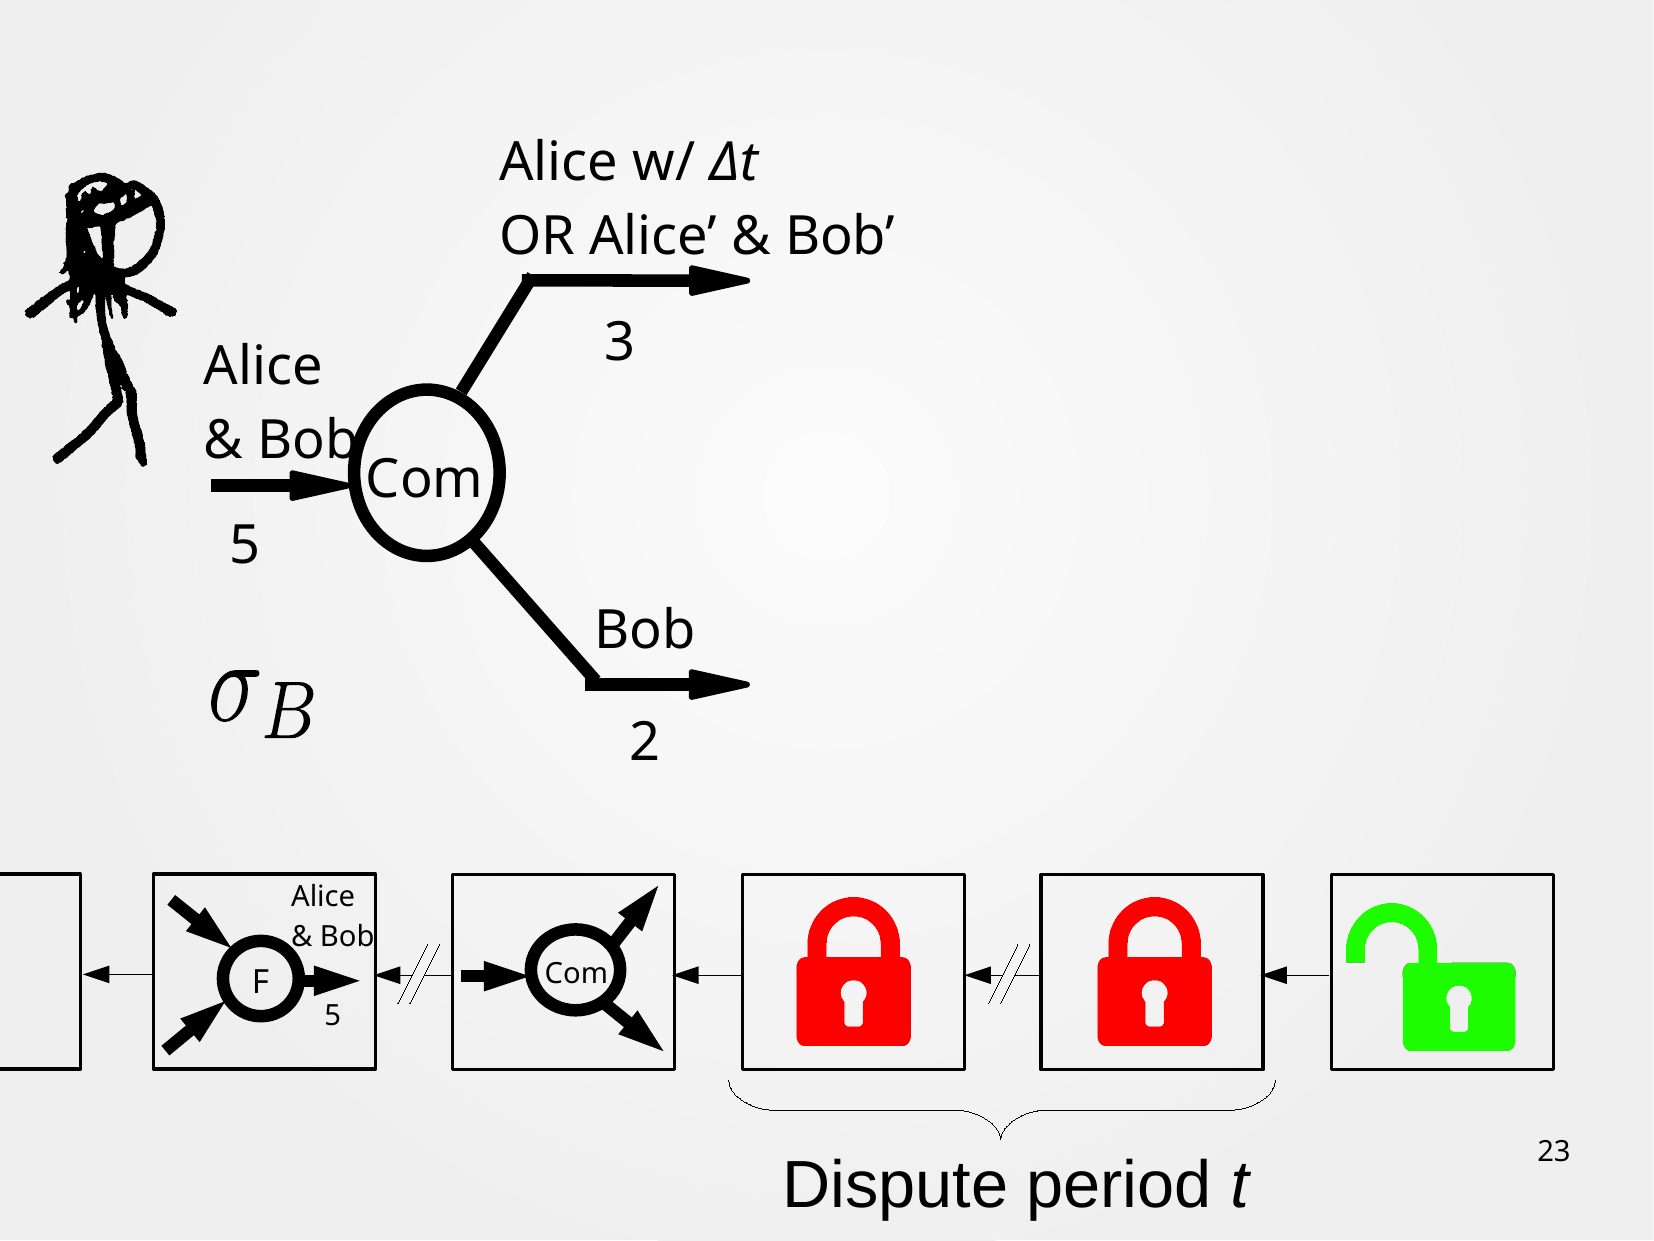

Alice w/ Δt
OR Alice’ & Bob’
3
Alice
& Bob
Com
5
Bob
2
Alice
& Bob
Com
F
5
23
Dispute period t